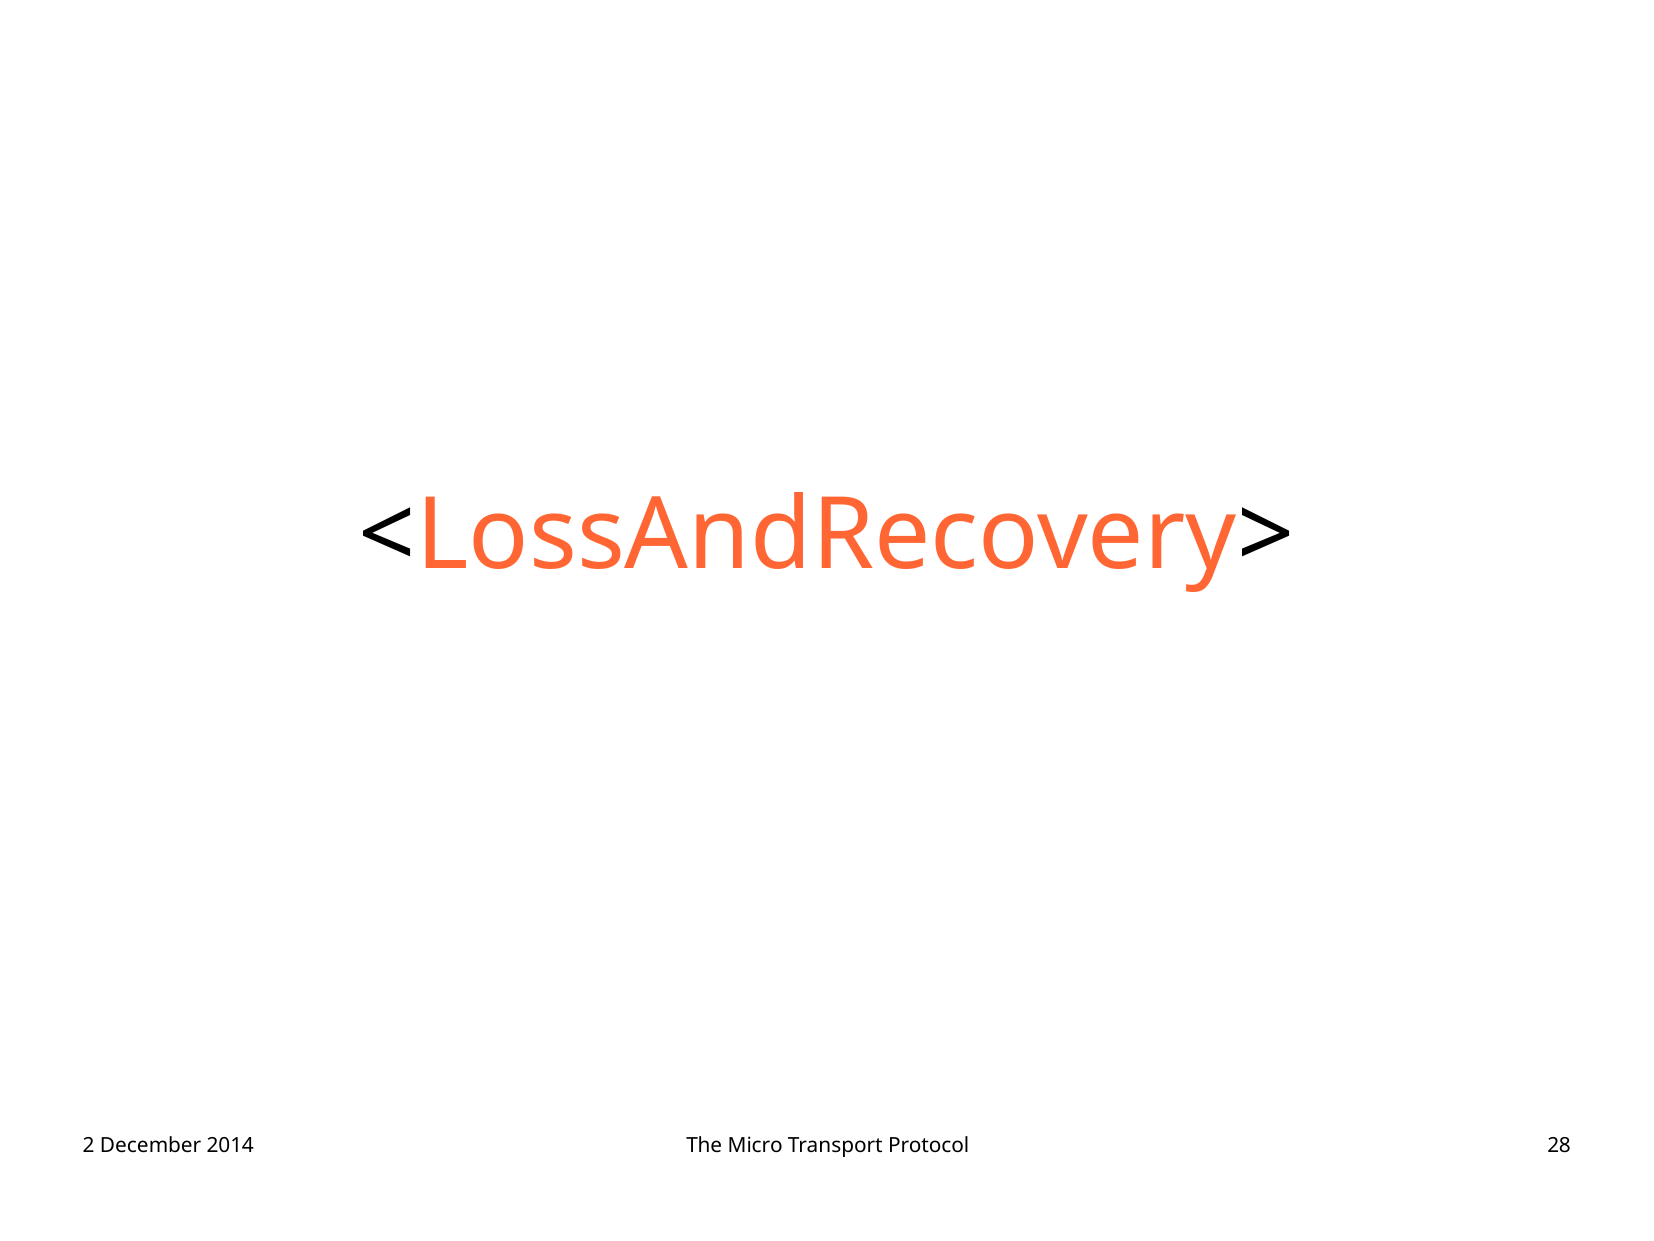

# <LossAndRecovery>
2 December 2014
The Micro Transport Protocol
28